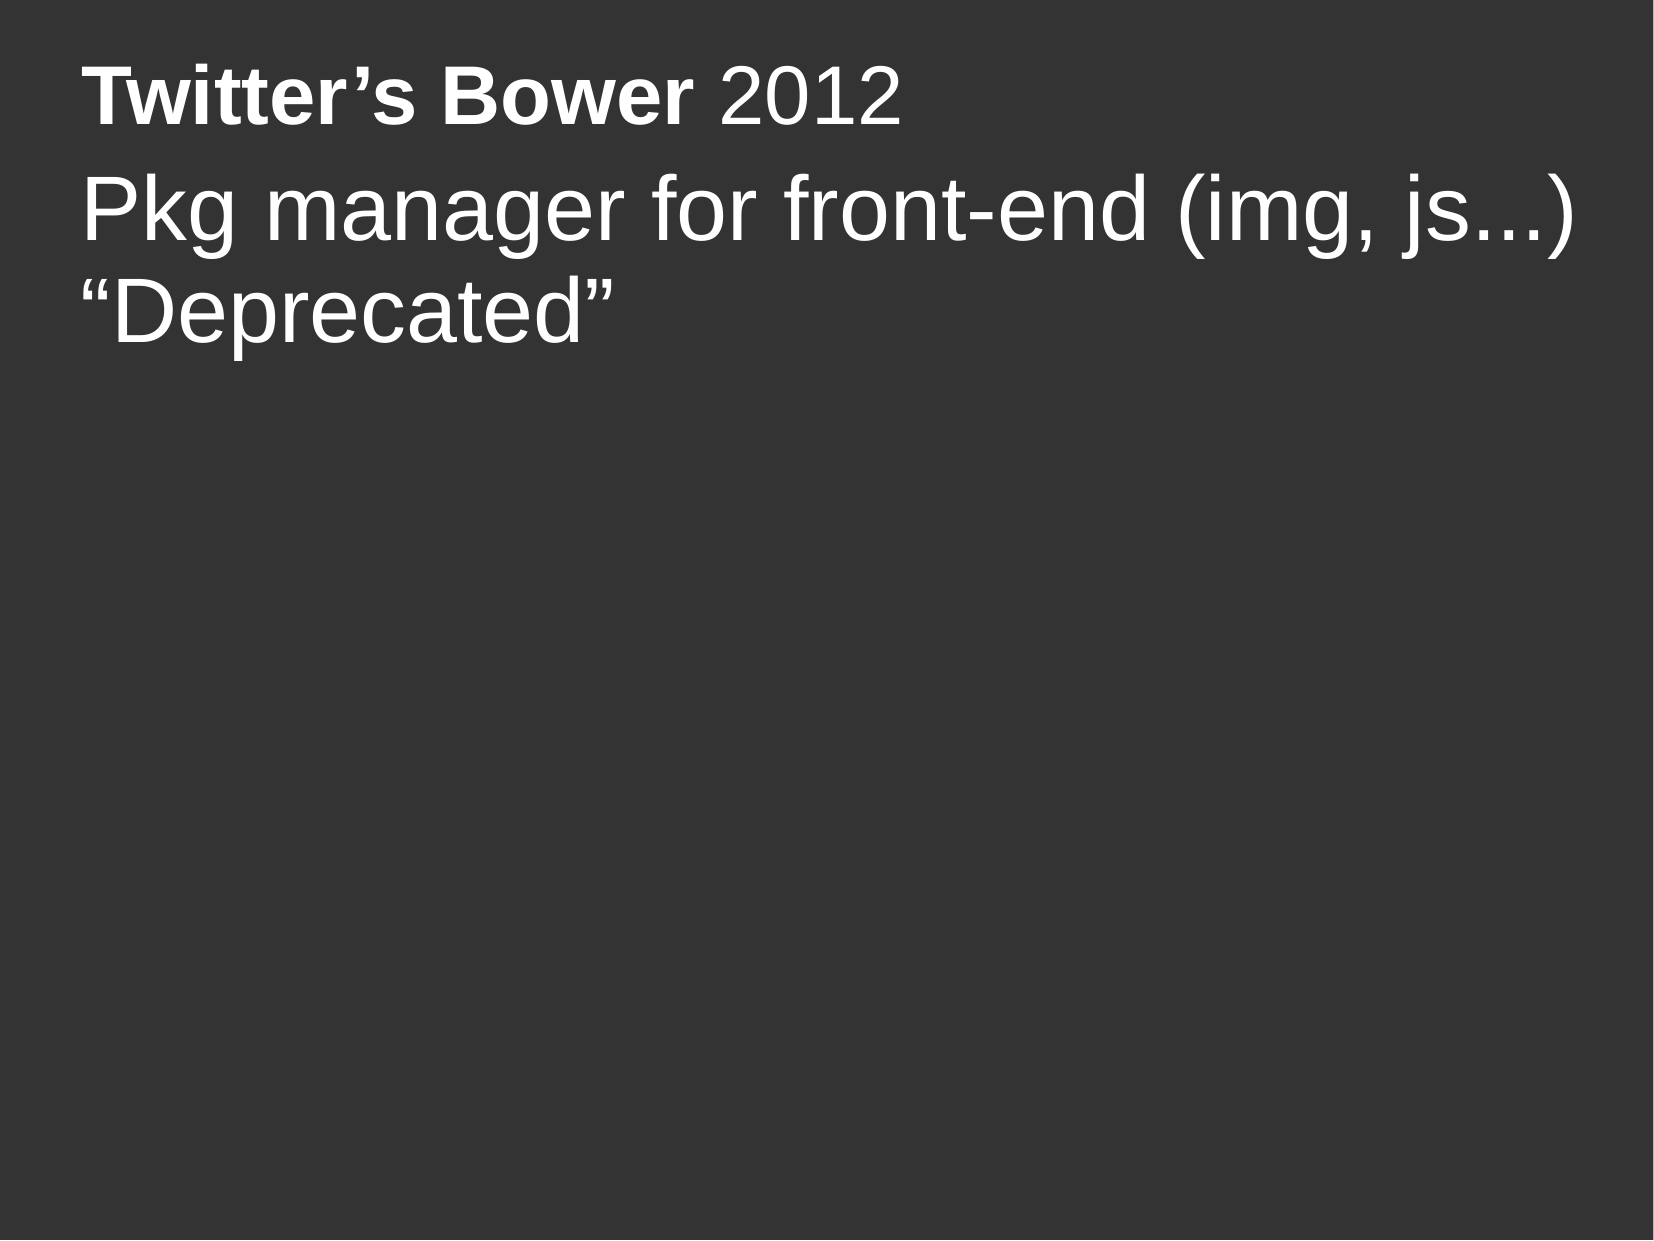

Twitter’s Bower 2012
# Pkg manager for front-end (img, js...) “Deprecated”